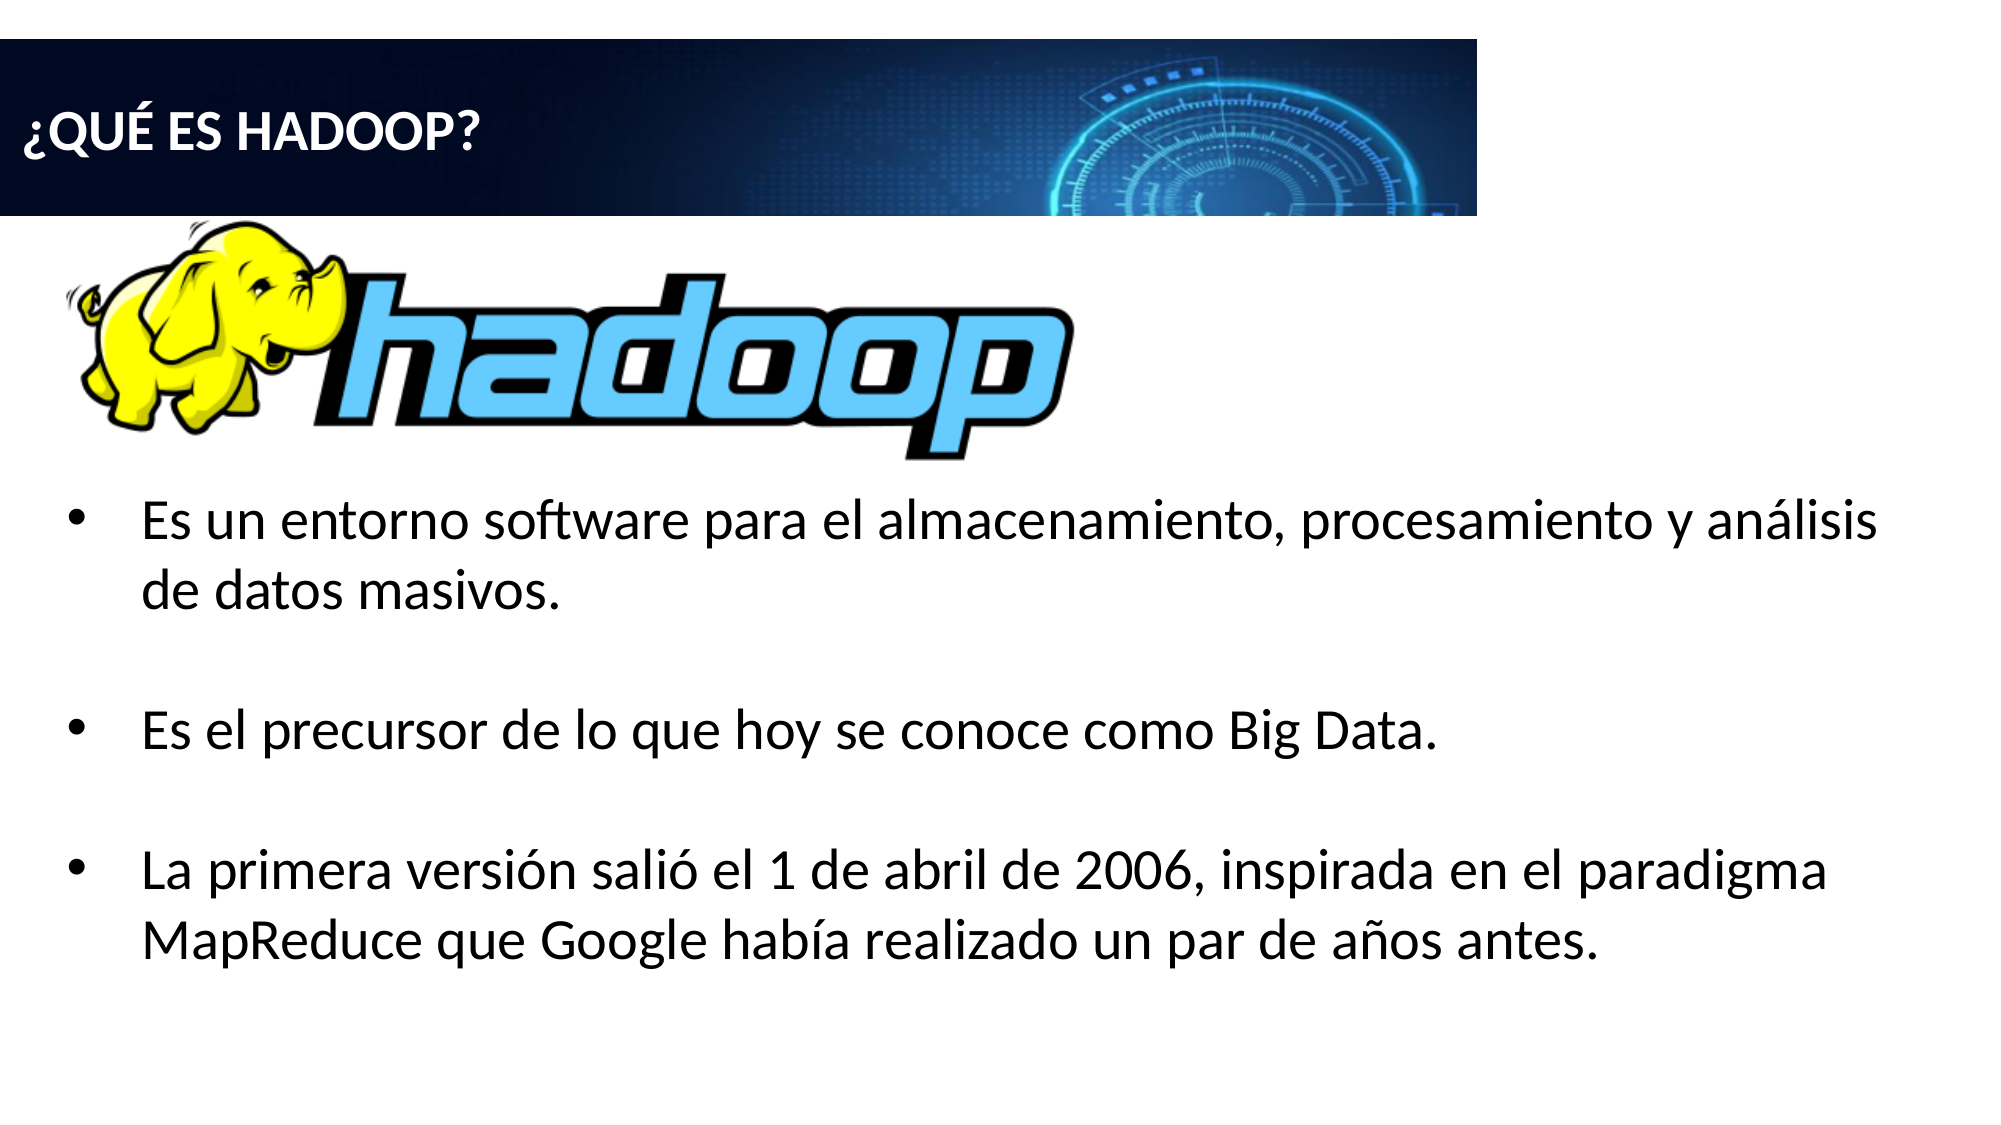

¿QUÉ ES HADOOP?
Es un entorno software para el almacenamiento, procesamiento y análisis de datos masivos.
Es el precursor de lo que hoy se conoce como Big Data.
La primera versión salió el 1 de abril de 2006, inspirada en el paradigma MapReduce que Google había realizado un par de años antes.